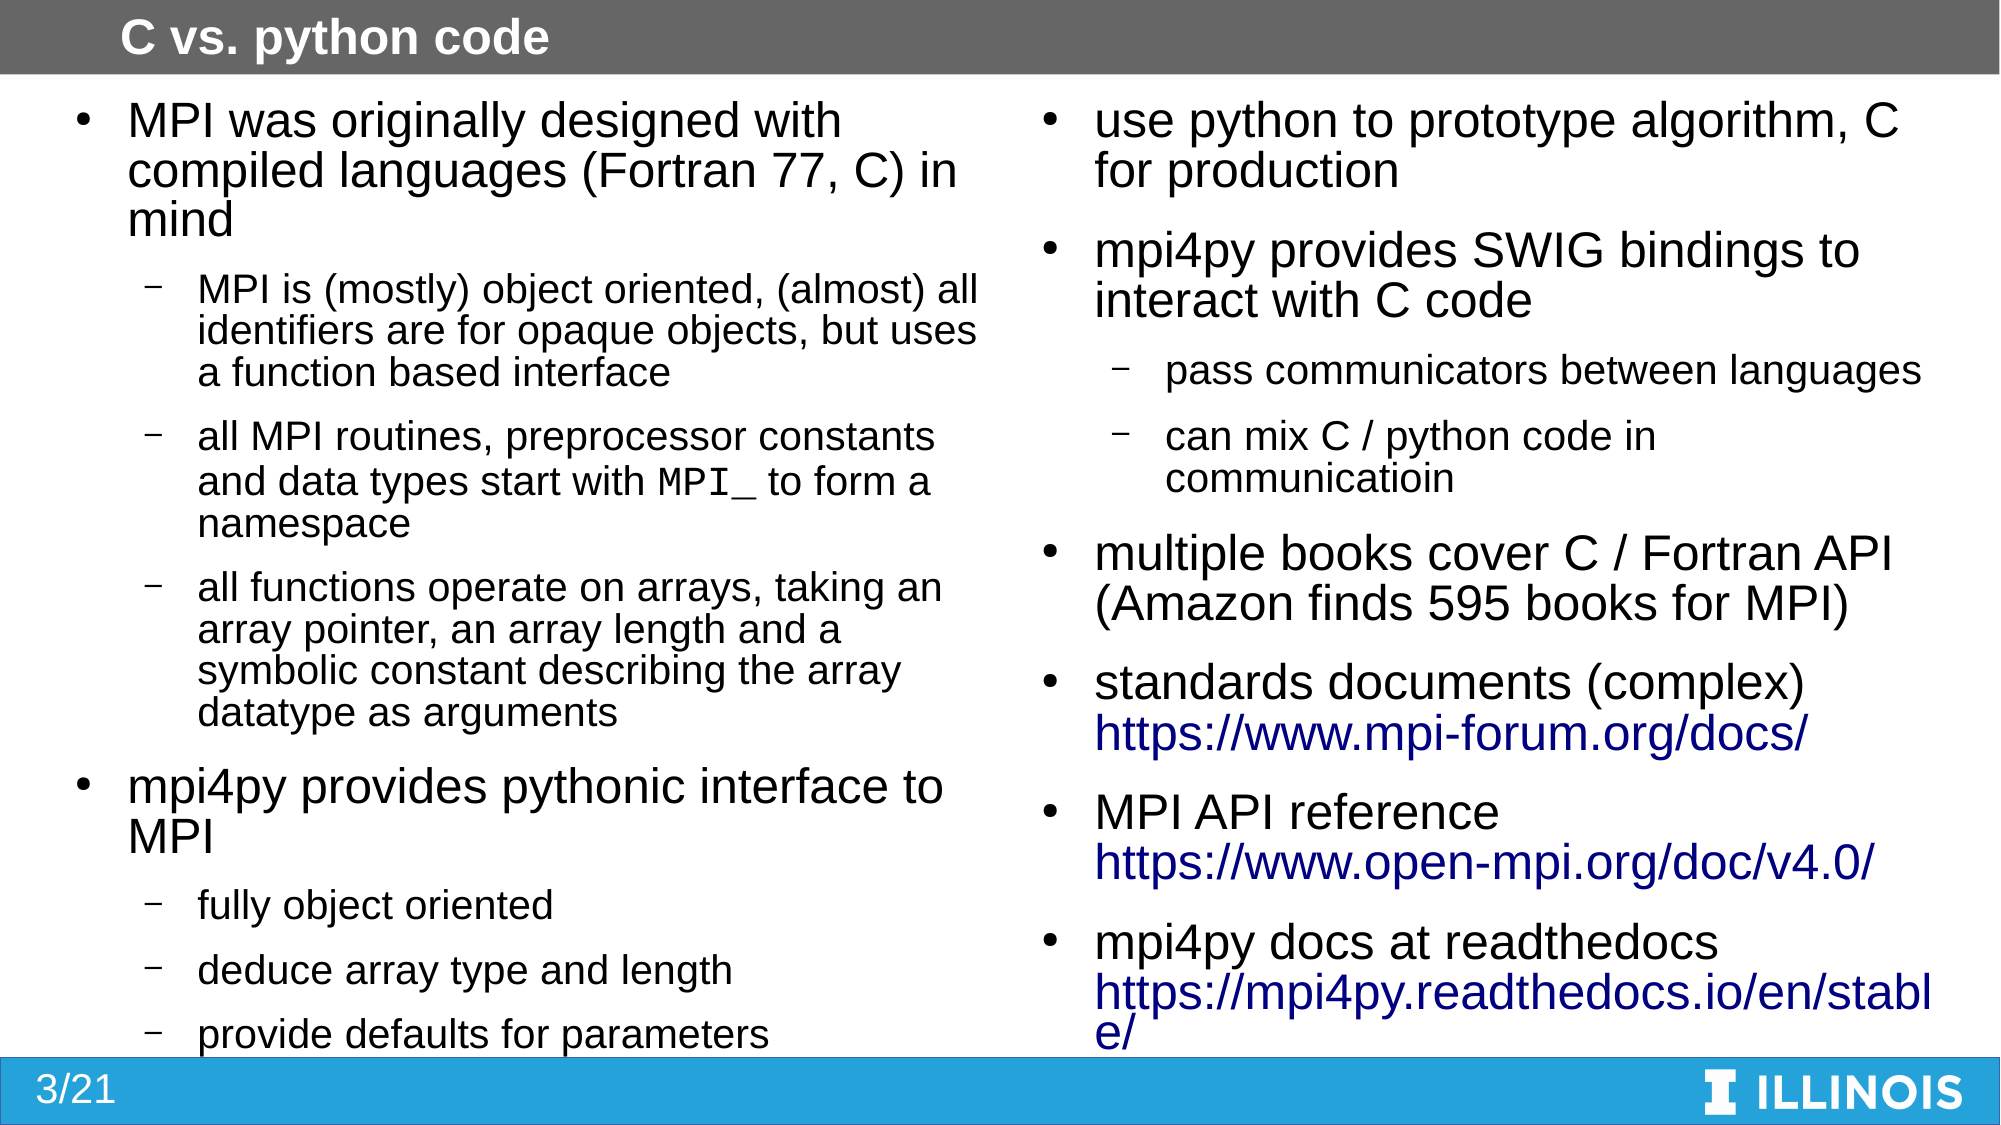

# C vs. python code
MPI was originally designed with compiled languages (Fortran 77, C) in mind
MPI is (mostly) object oriented, (almost) all identifiers are for opaque objects, but uses a function based interface
all MPI routines, preprocessor constants and data types start with MPI_ to form a namespace
all functions operate on arrays, taking an array pointer, an array length and a symbolic constant describing the array datatype as arguments
mpi4py provides pythonic interface to MPI
fully object oriented
deduce array type and length
provide defaults for parameters
use python to prototype algorithm, C for production
mpi4py provides SWIG bindings to interact with C code
pass communicators between languages
can mix C / python code in communicatioin
multiple books cover C / Fortran API (Amazon finds 595 books for MPI)
standards documents (complex) https://www.mpi-forum.org/docs/
MPI API reference https://www.open-mpi.org/doc/v4.0/
mpi4py docs at readthedocs https://mpi4py.readthedocs.io/en/stable/